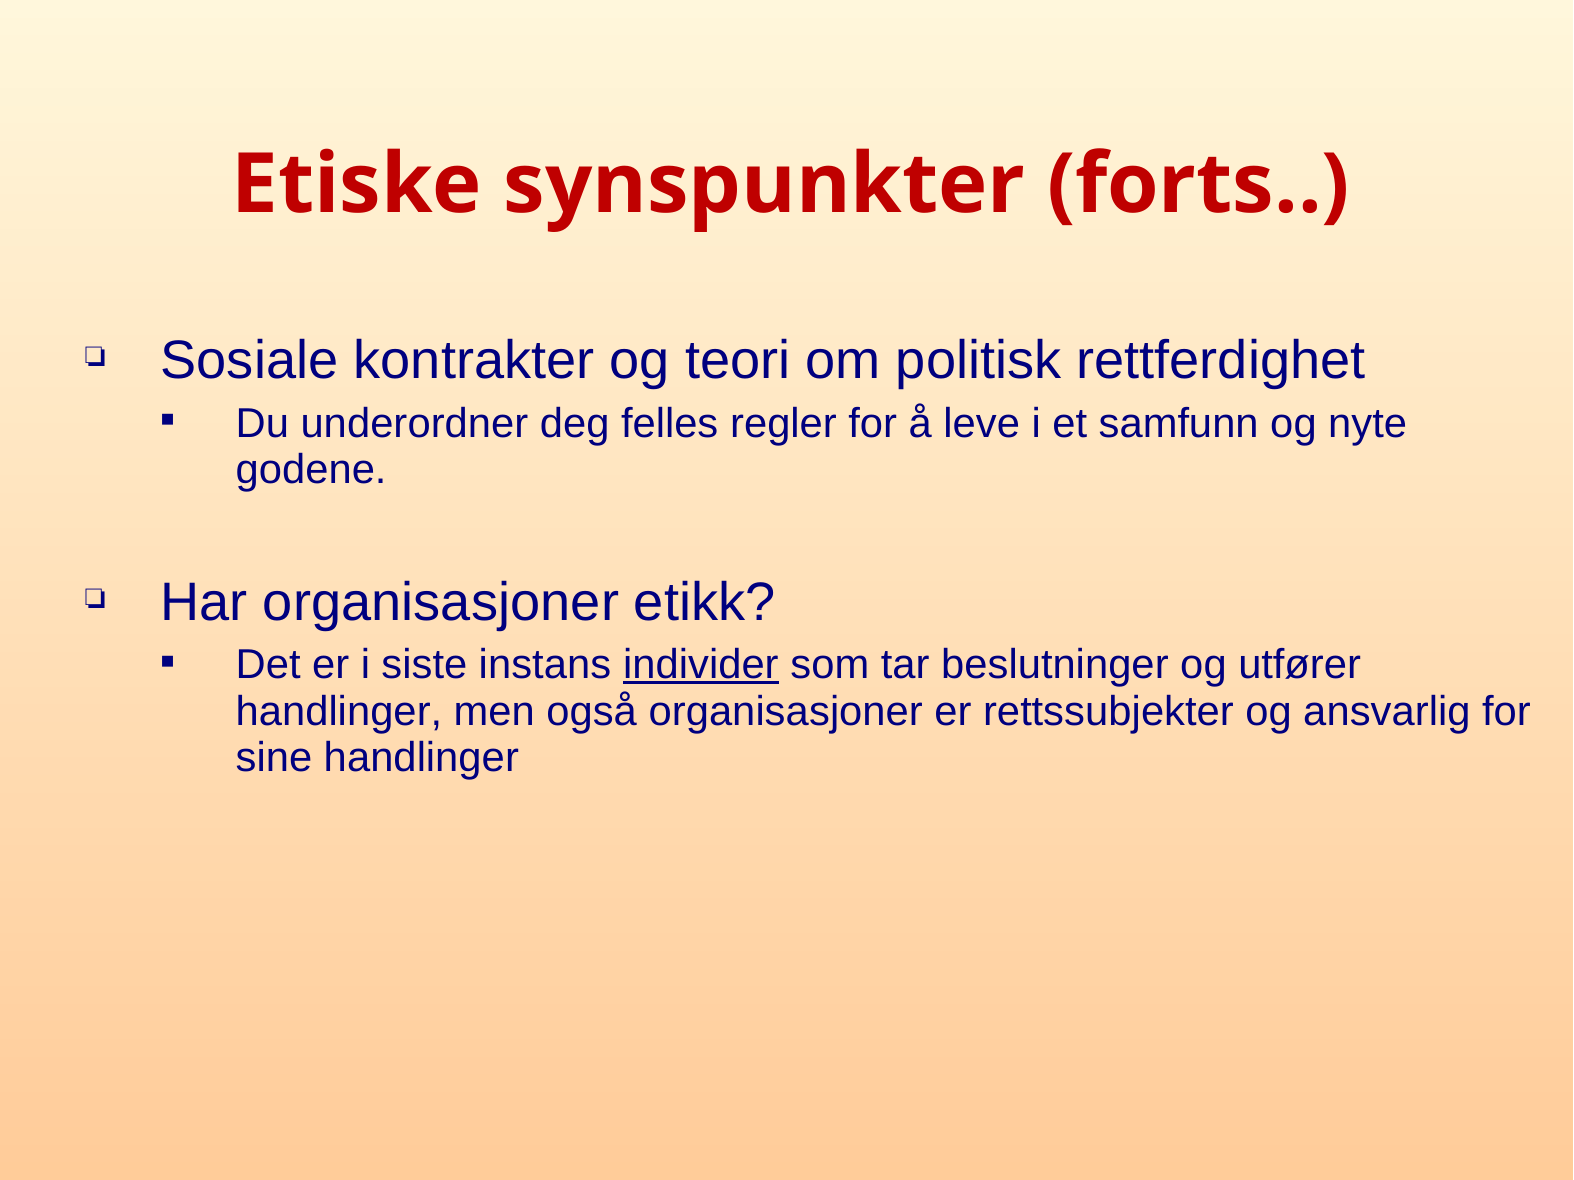

# Etiske synspunkter (forts..)
Sosiale kontrakter og teori om politisk rettferdighet
Du underordner deg felles regler for å leve i et samfunn og nyte godene.
Har organisasjoner etikk?
Det er i siste instans individer som tar beslutninger og utfører handlinger, men også organisasjoner er rettssubjekter og ansvarlig for sine handlinger